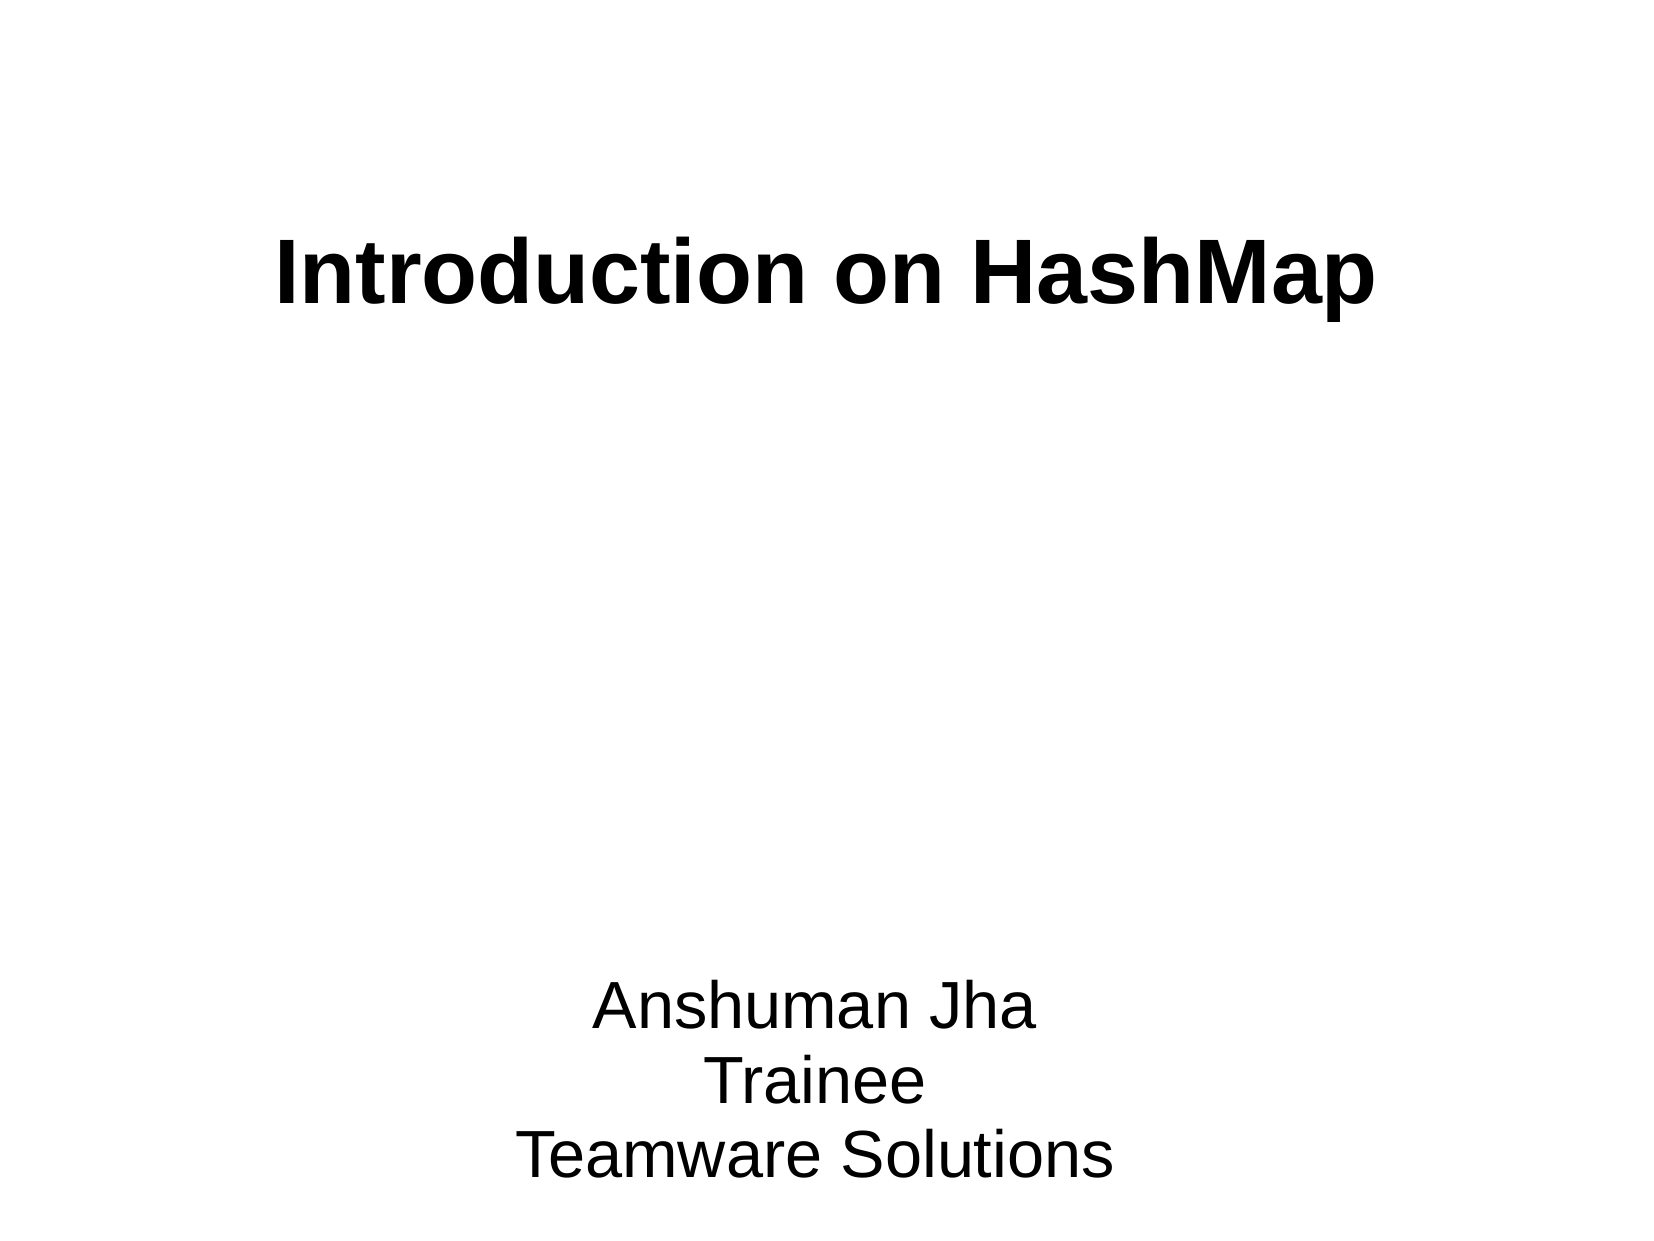

# Introduction on HashMap
Anshuman Jha
Trainee
Teamware Solutions